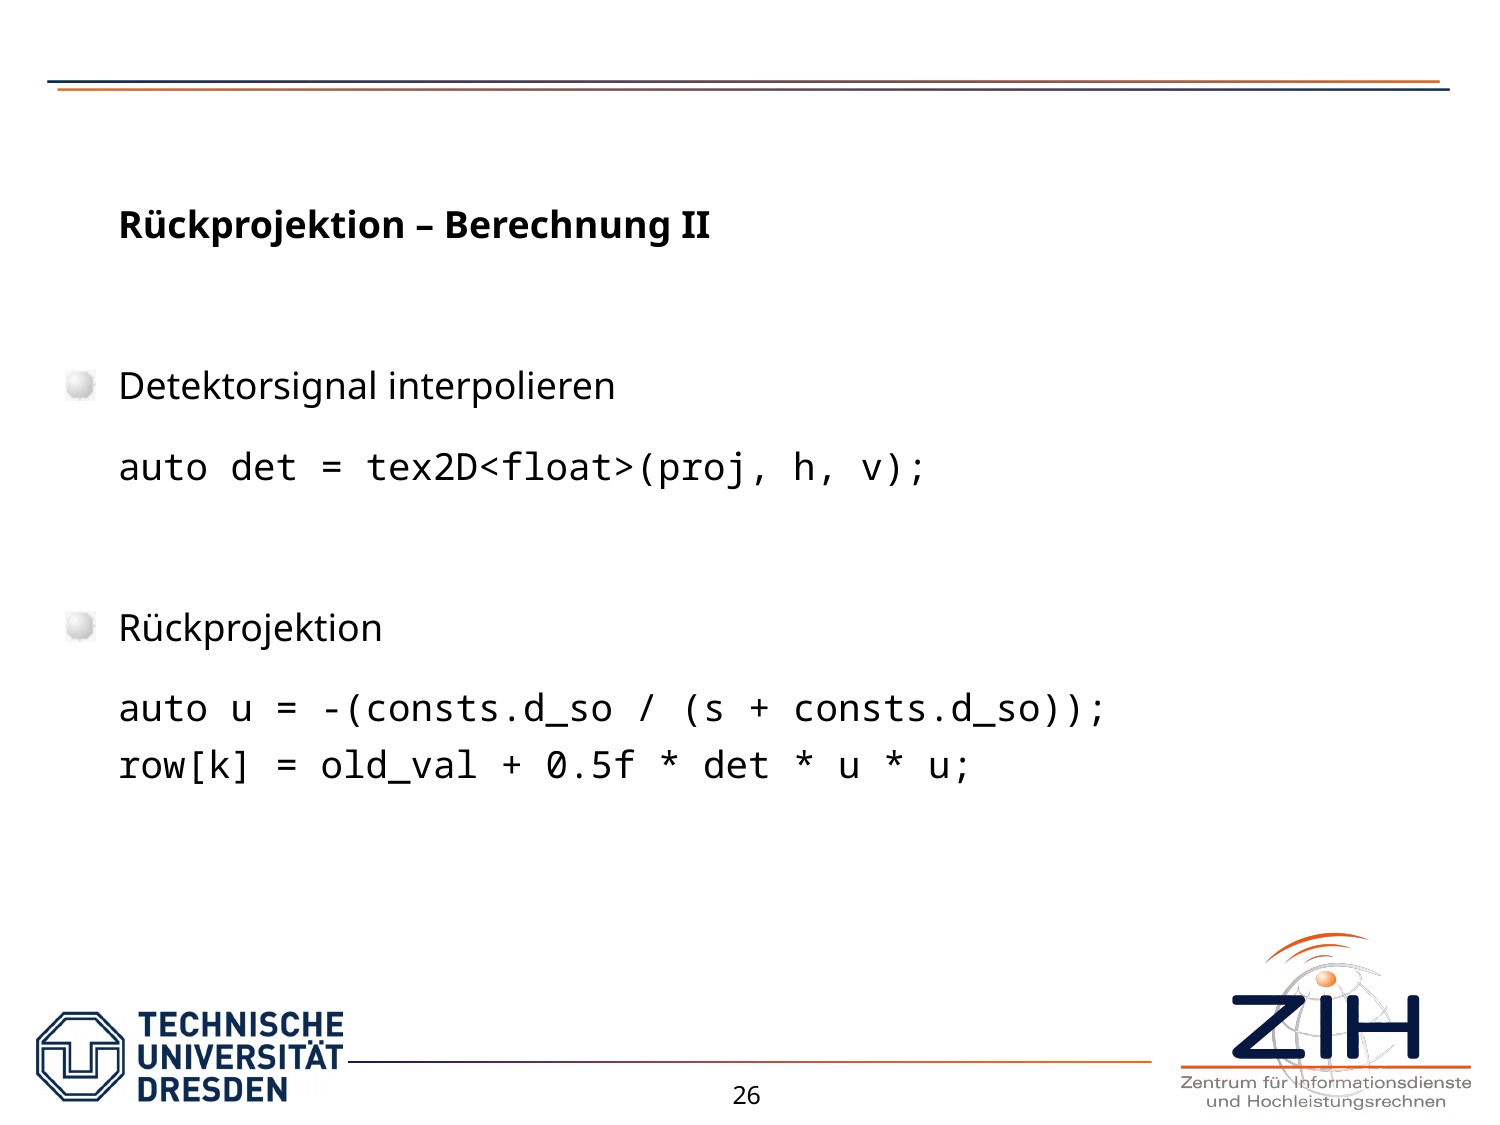

#
Rückprojektion – Berechnung II
Detektorsignal interpolieren
auto det = tex2D<float>(proj, h, v);
Rückprojektion
auto u = -(consts.d_so / (s + consts.d_so));
row[k] = old_val + 0.5f * det * u * u;
26